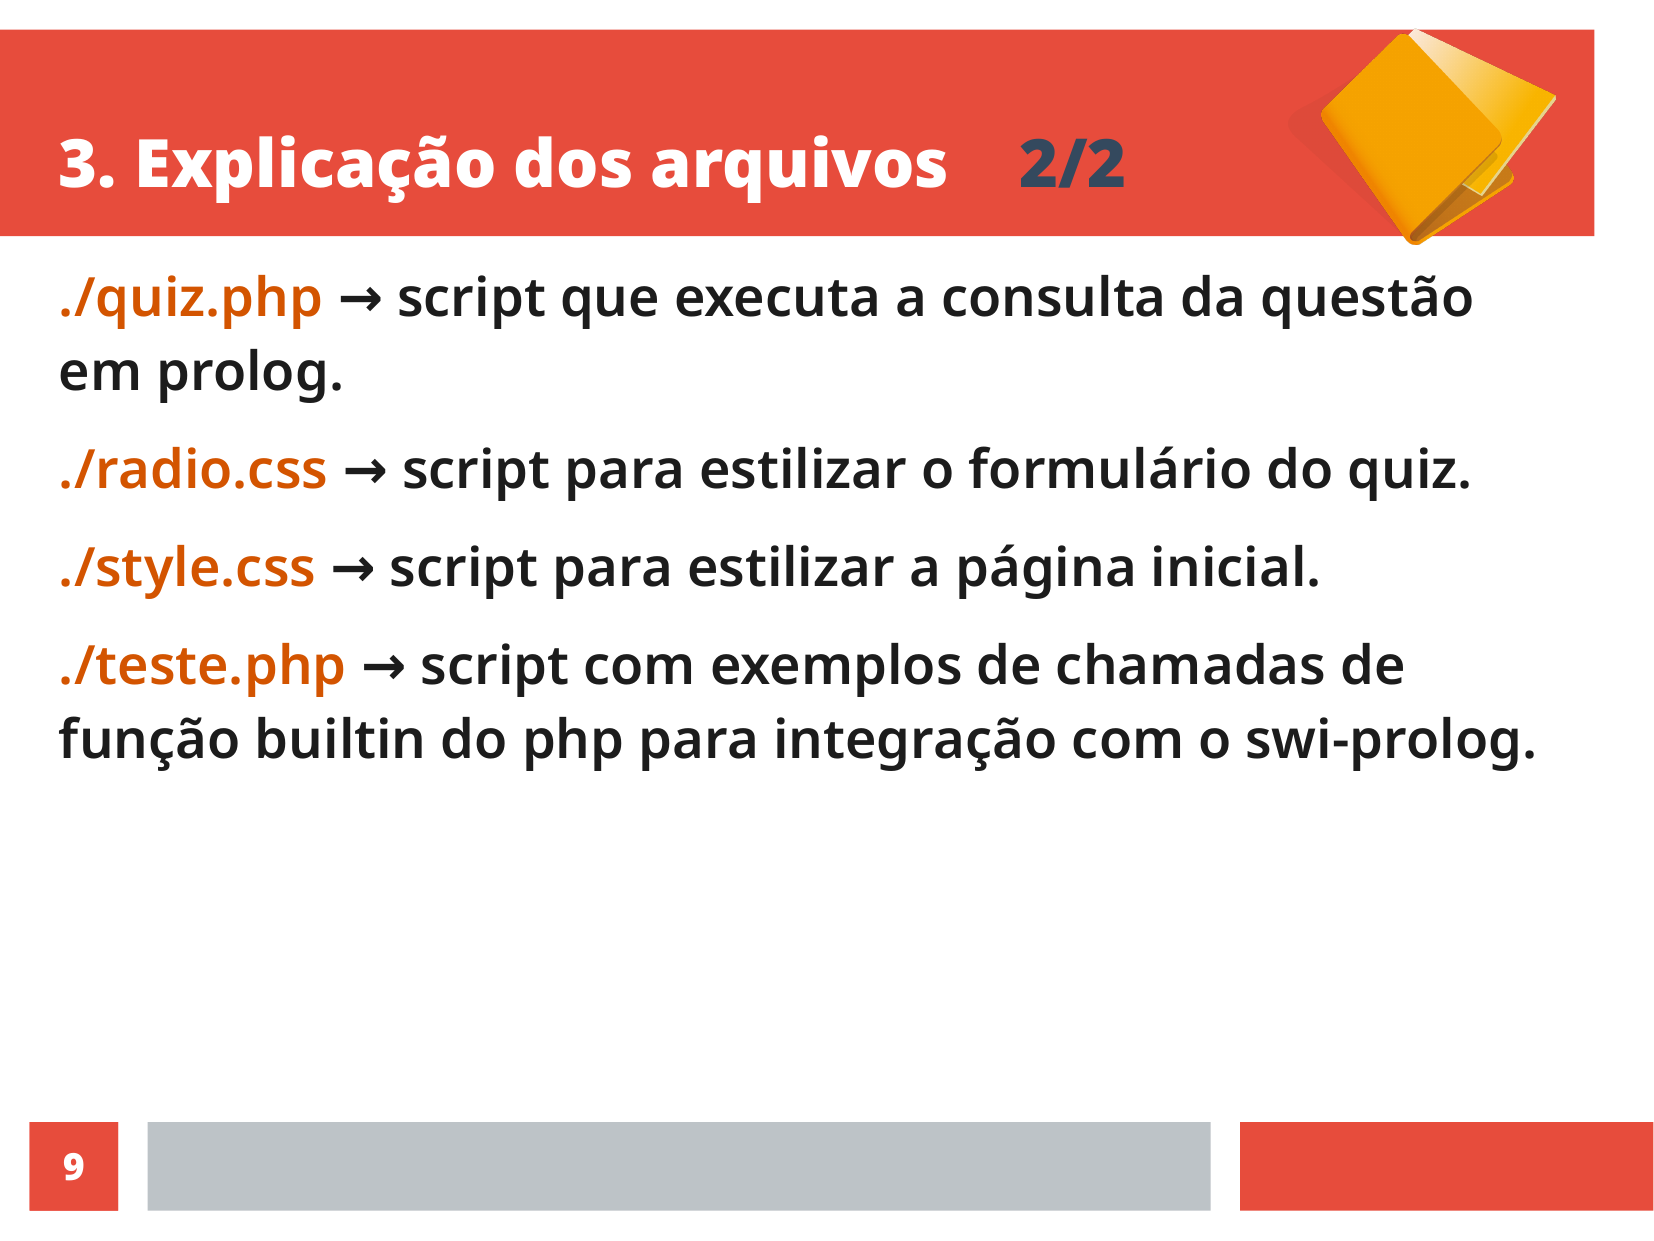

# 3. Explicação dos arquivos 2/2
./quiz.php → script que executa a consulta da questão em prolog.
./radio.css → script para estilizar o formulário do quiz.
./style.css → script para estilizar a página inicial.
./teste.php → script com exemplos de chamadas de função builtin do php para integração com o swi-prolog.
9